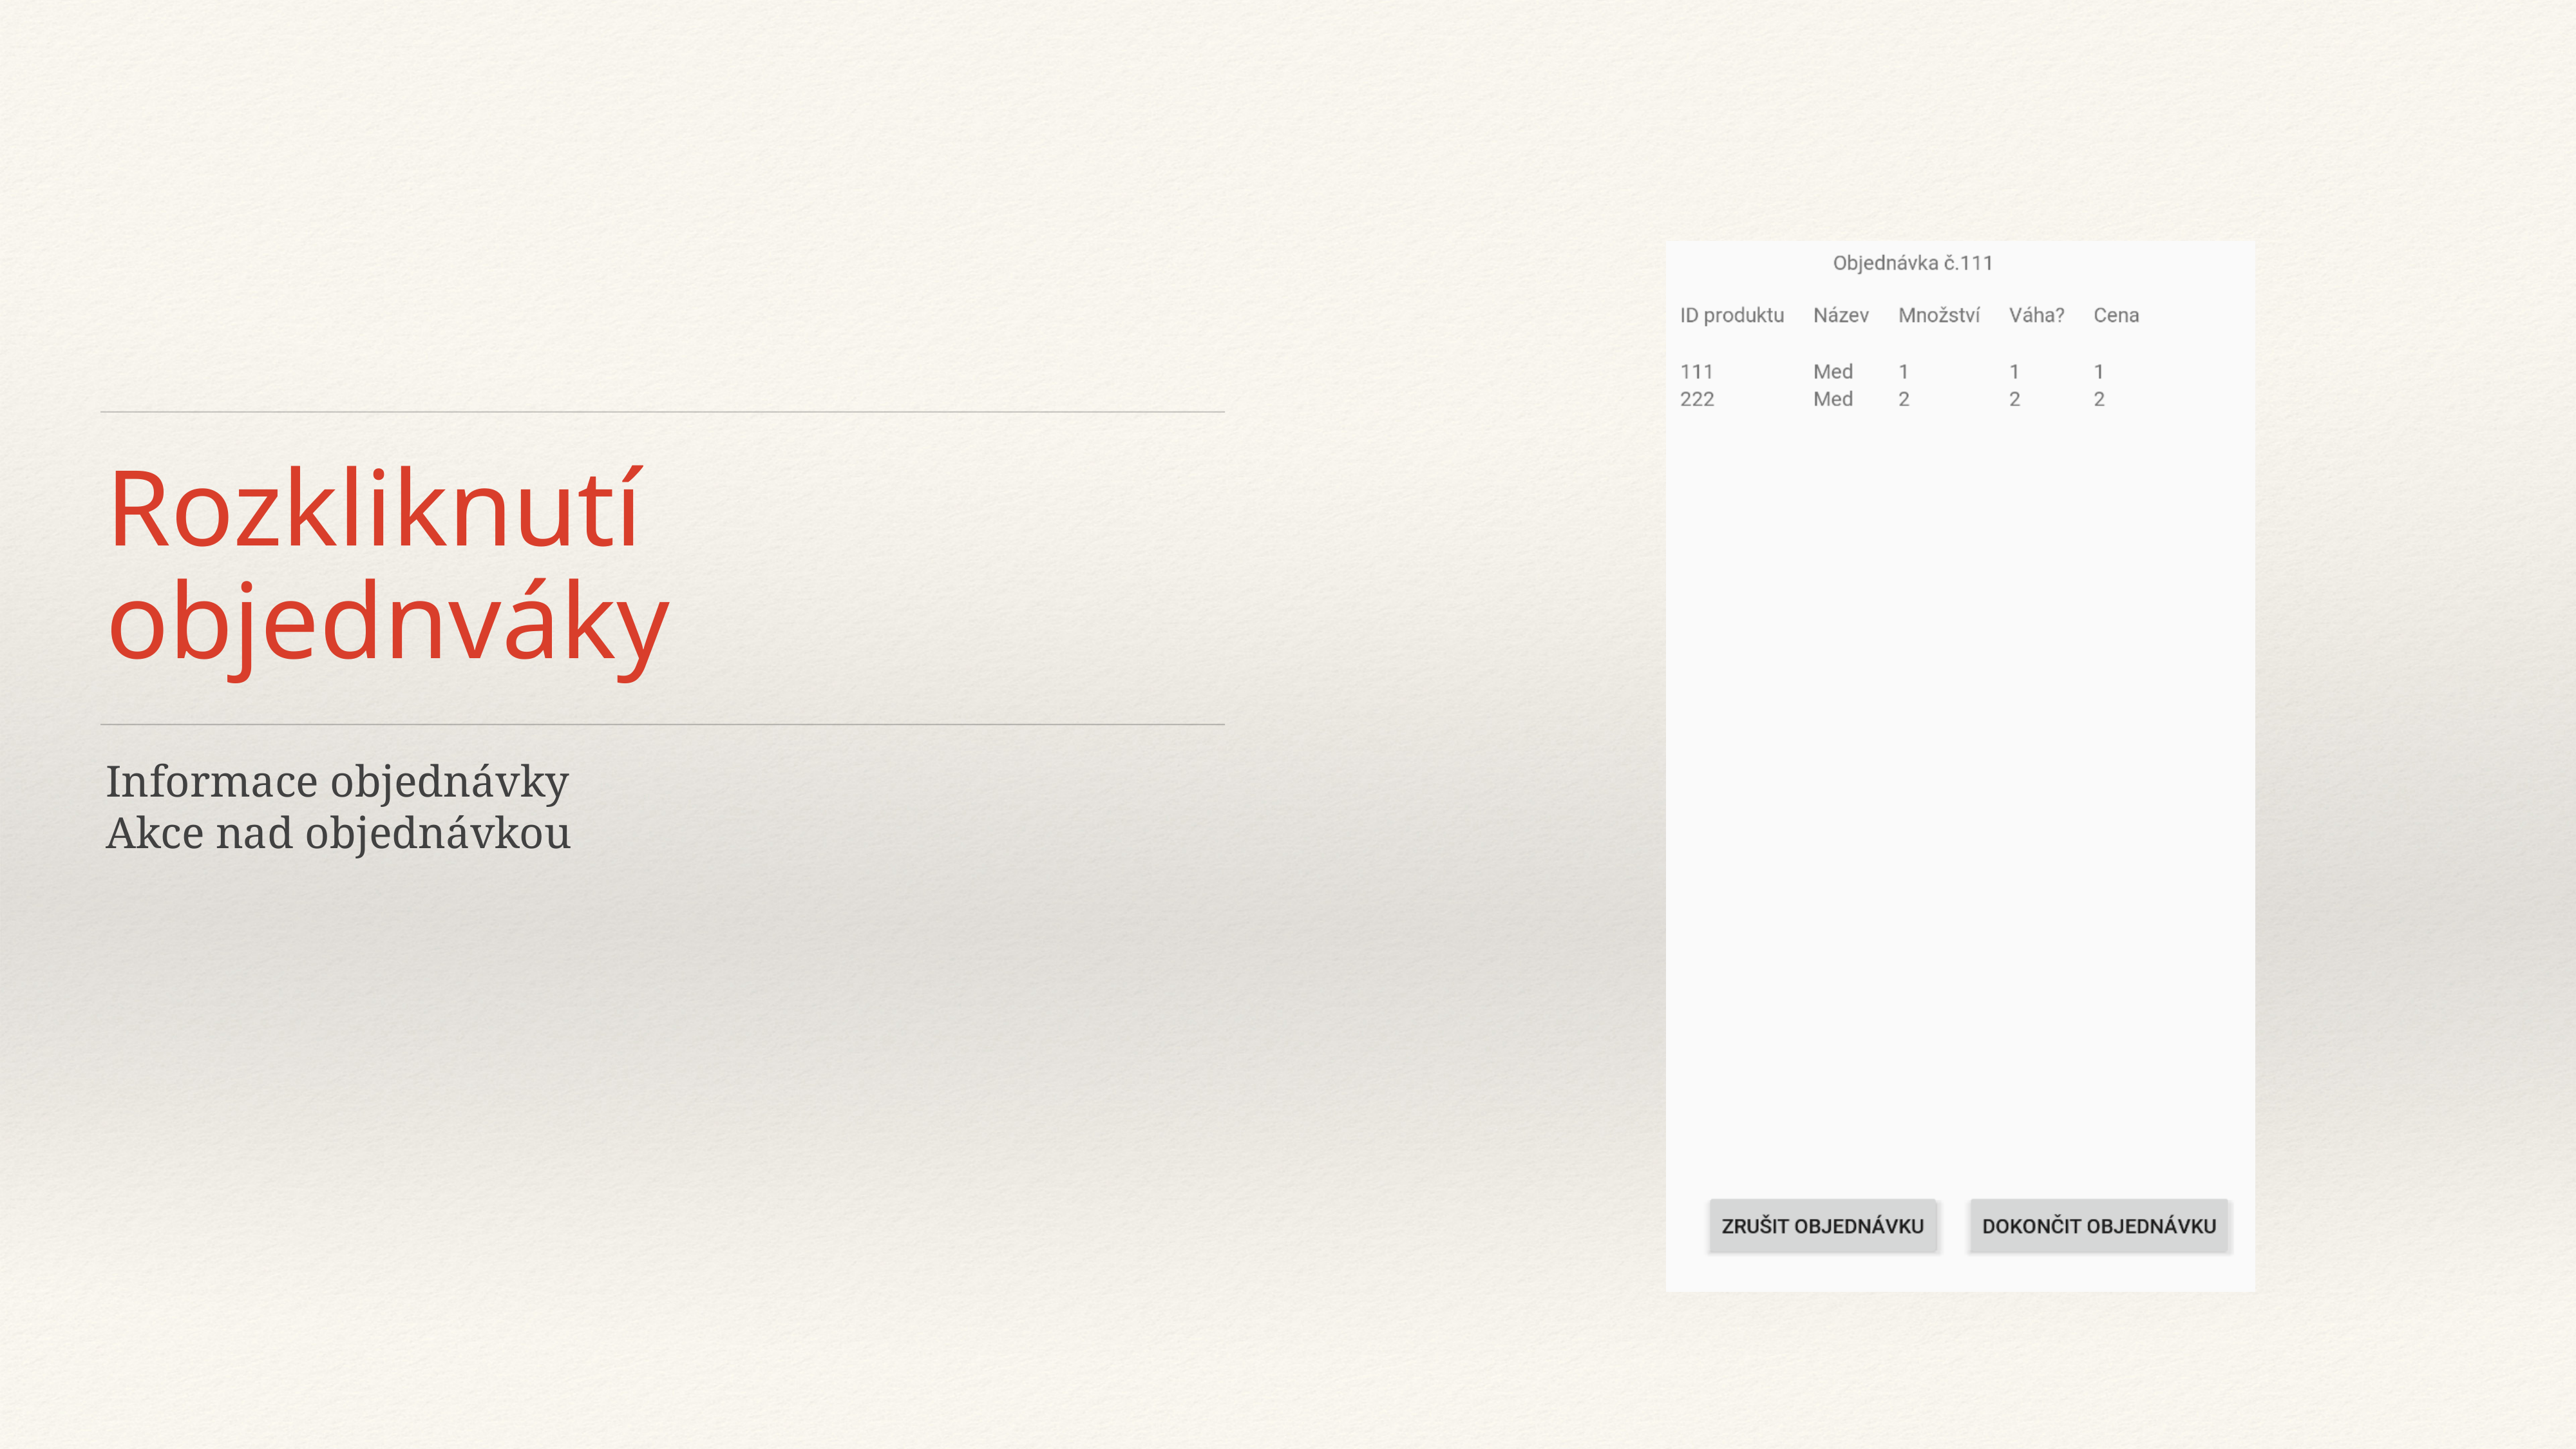

# Rozkliknutí objednváky
Informace objednávky
Akce nad objednávkou